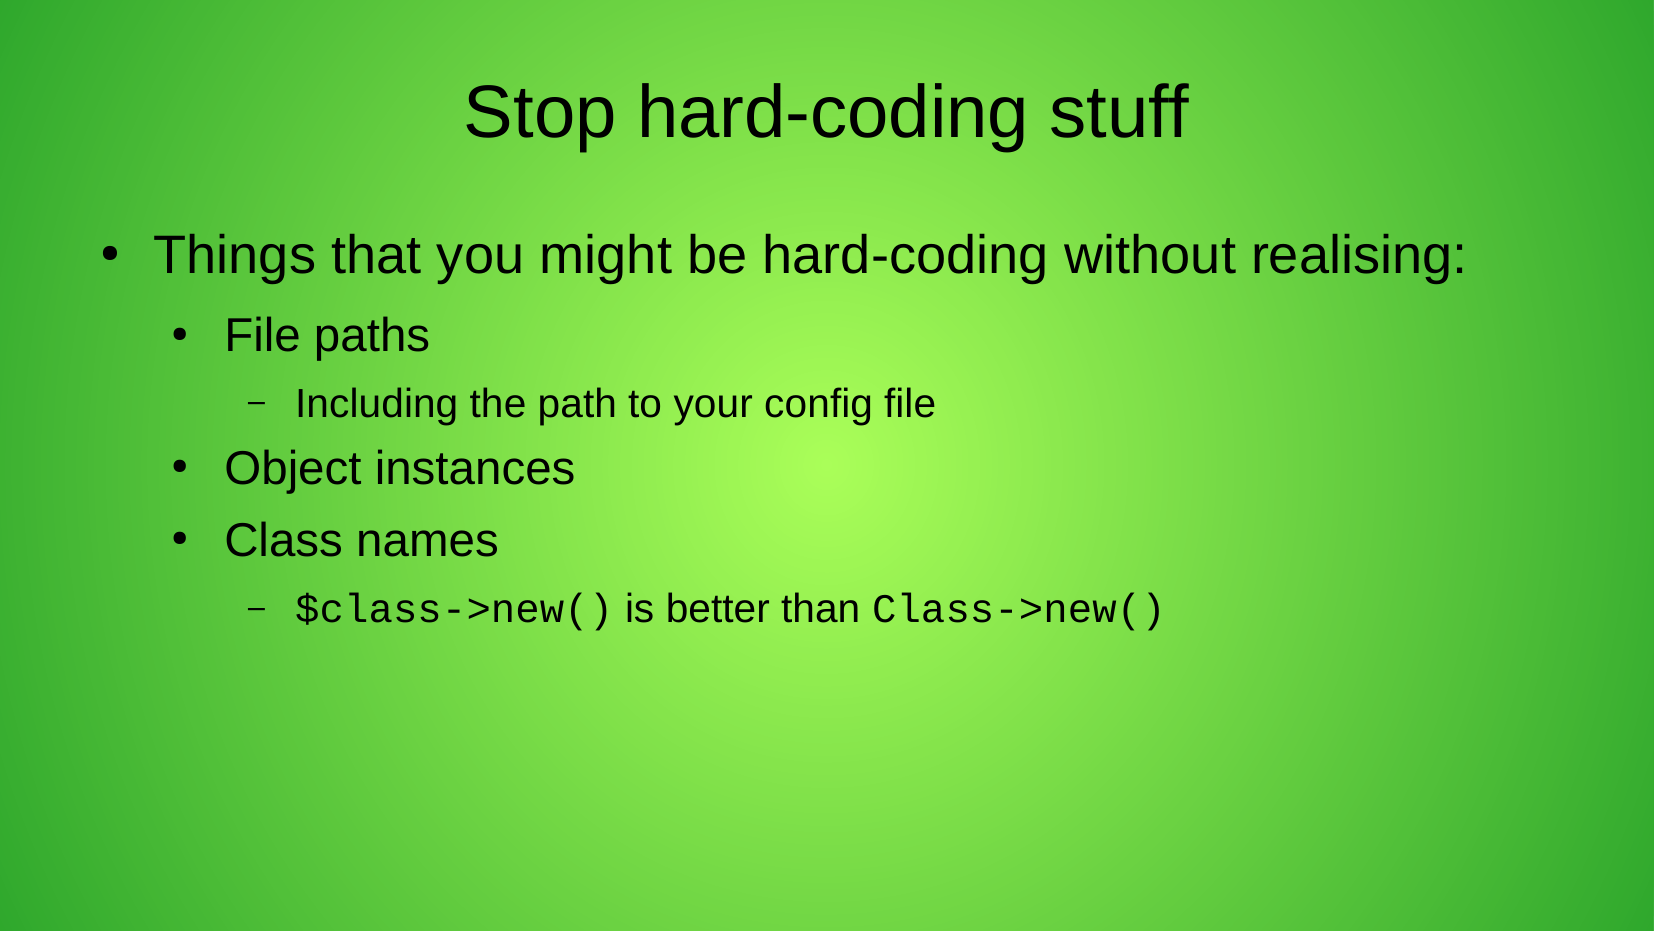

# Stop hard-coding stuff
Things that you might be hard-coding without realising:
File paths
Including the path to your config file
Object instances
Class names
$class->new() is better than Class->new()